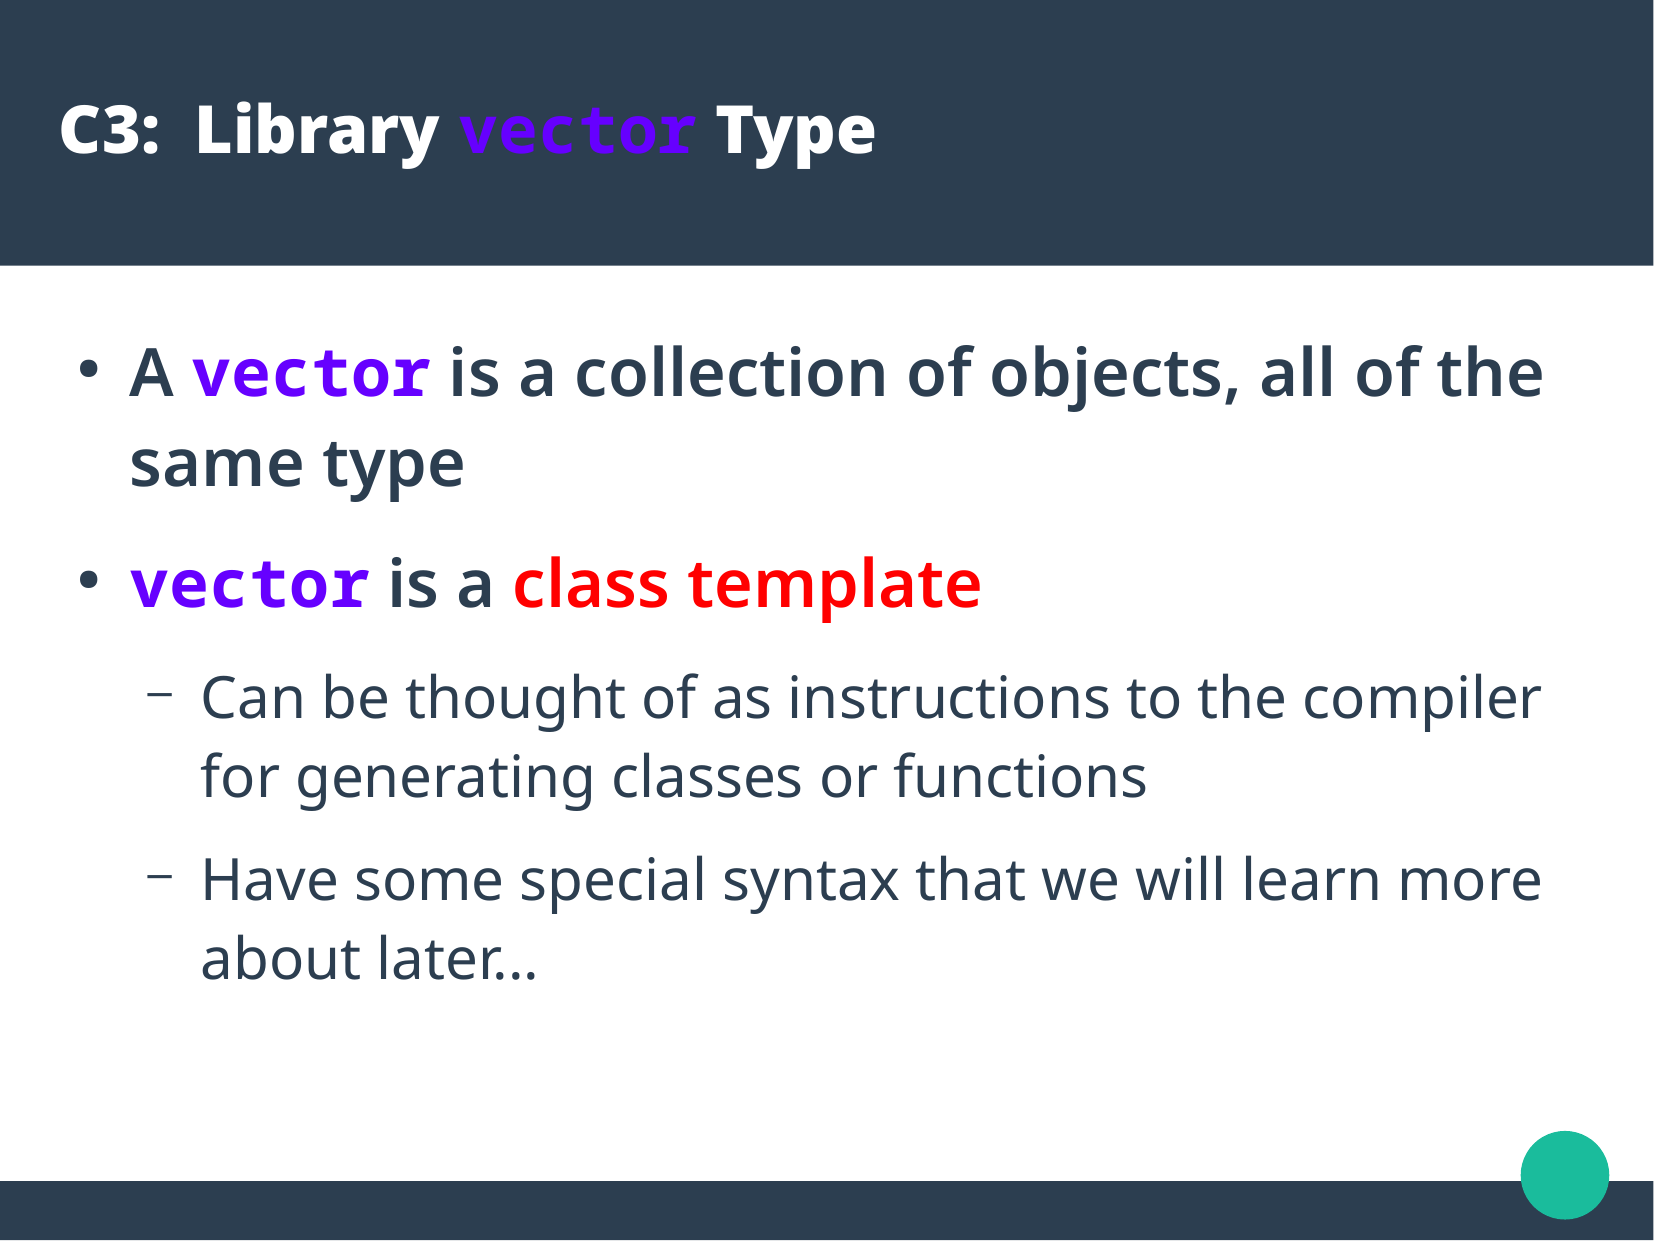

# C3: Library vector Type
A vector is a collection of objects, all of the same type
vector is a class template
Can be thought of as instructions to the compiler for generating classes or functions
Have some special syntax that we will learn more about later...